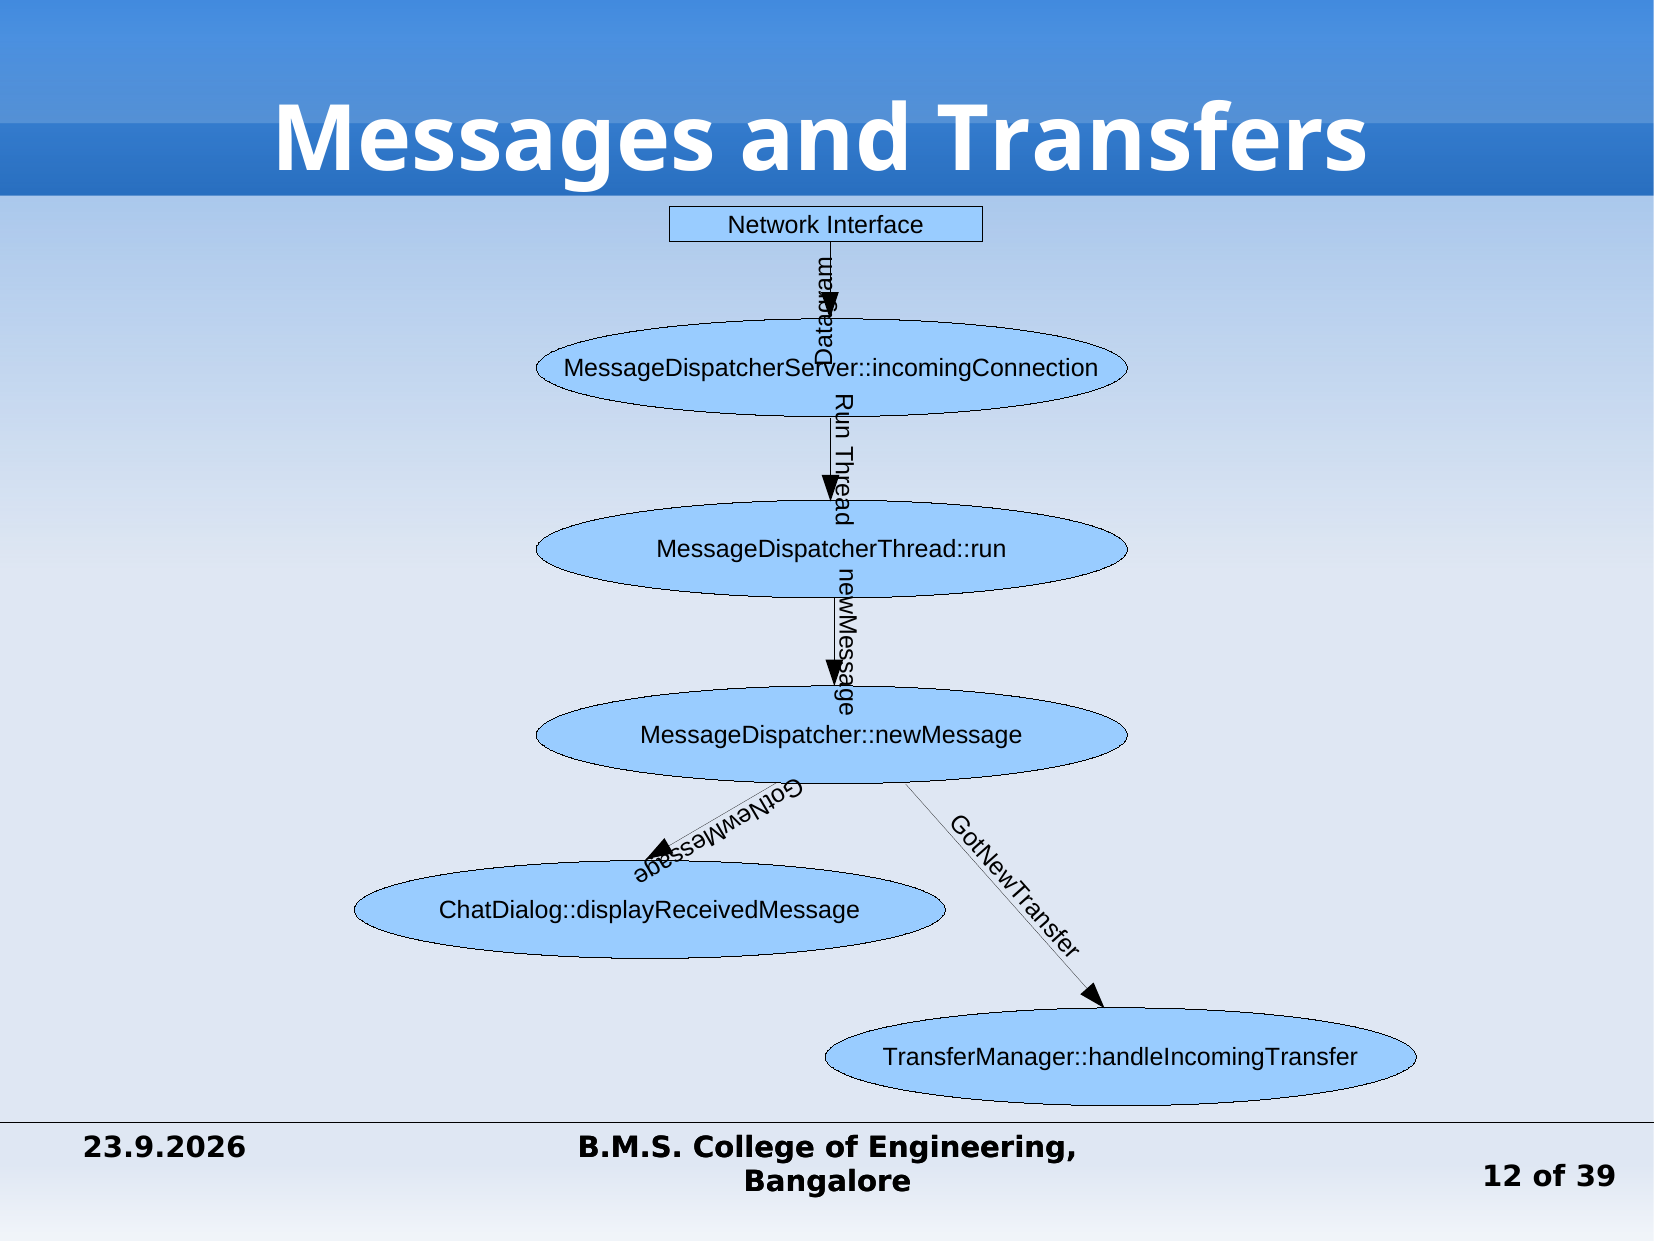

# Messages and Transfers
Network Interface
Datagram
MessageDispatcherServer::incomingConnection
Run Thread
MessageDispatcherThread::run
newMessage
MessageDispatcher::newMessage
GotNewMessage
GotNewTransfer
ChatDialog::displayReceivedMessage
TransferManager::handleIncomingTransfer